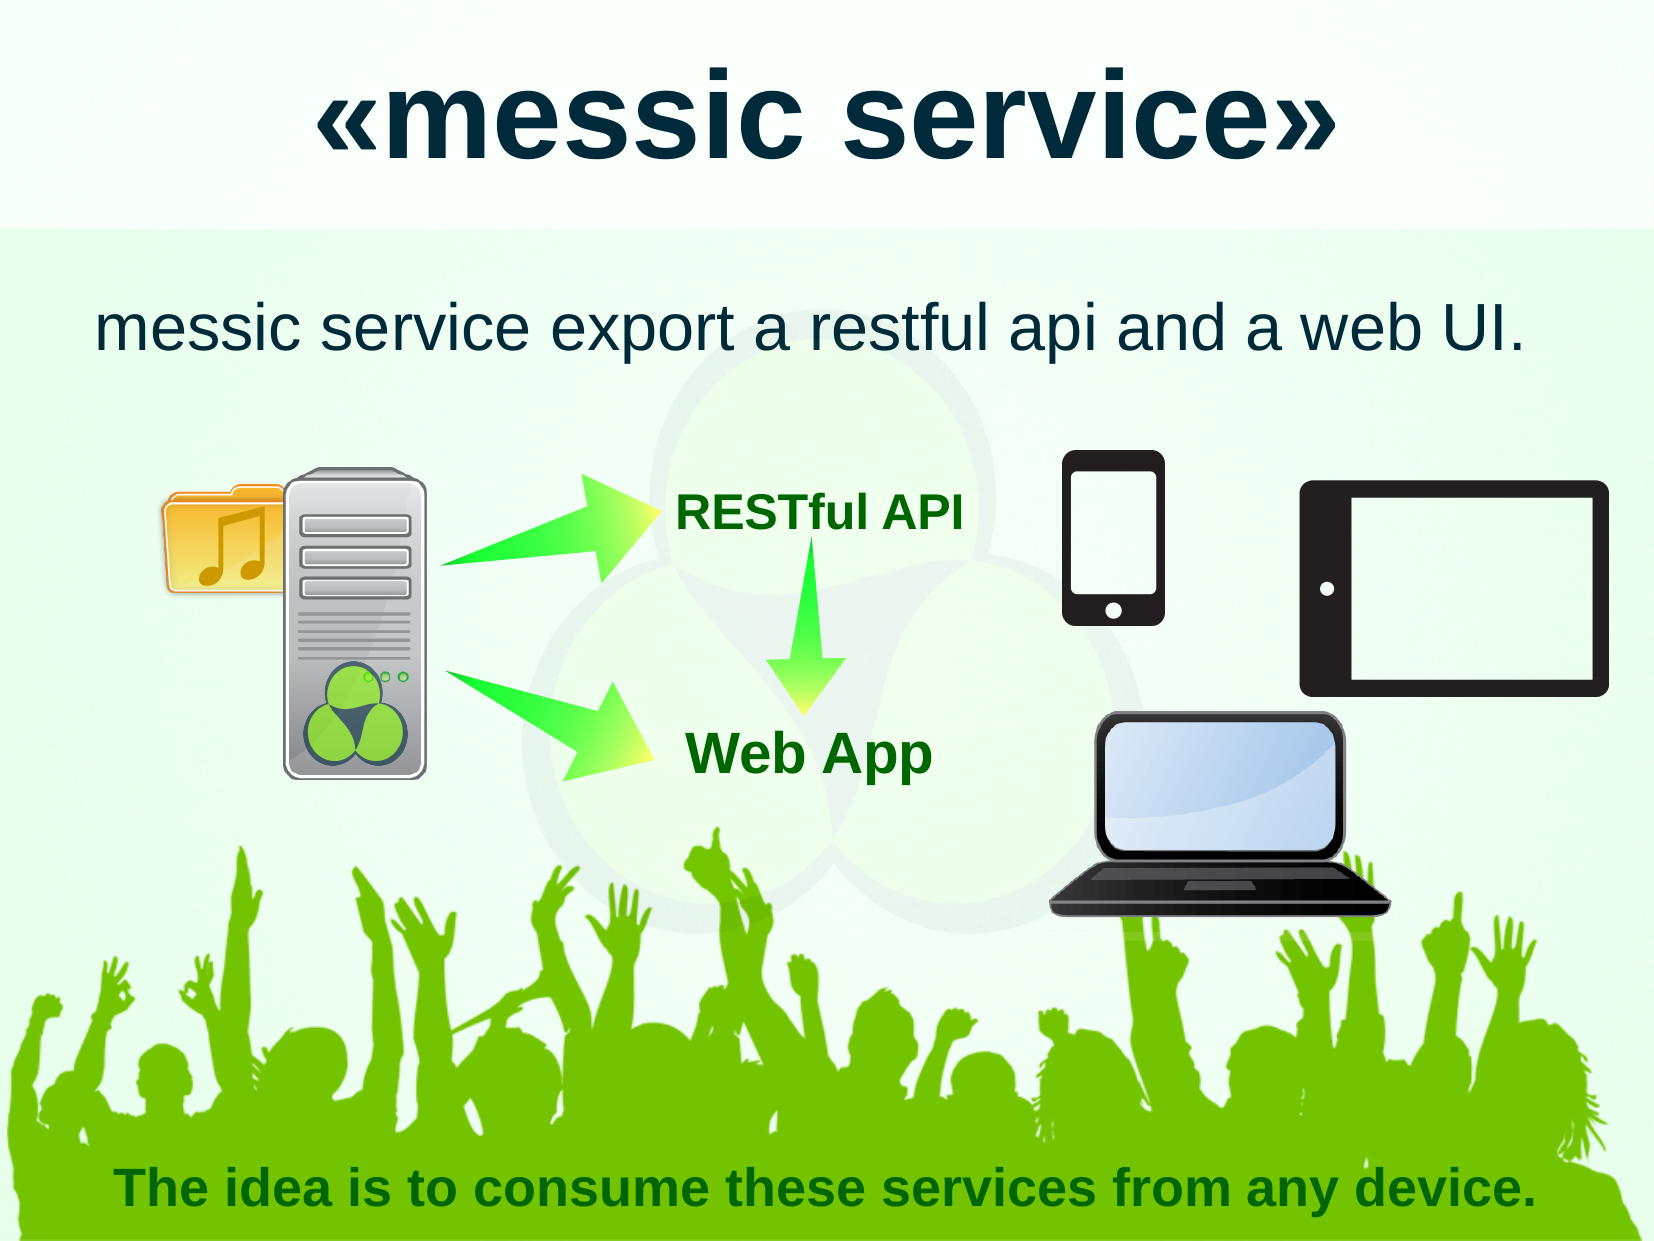

# «messic service»
messic service export a restful api and a web UI.
♫
RESTful API
Web App
The idea is to consume these services from any device.